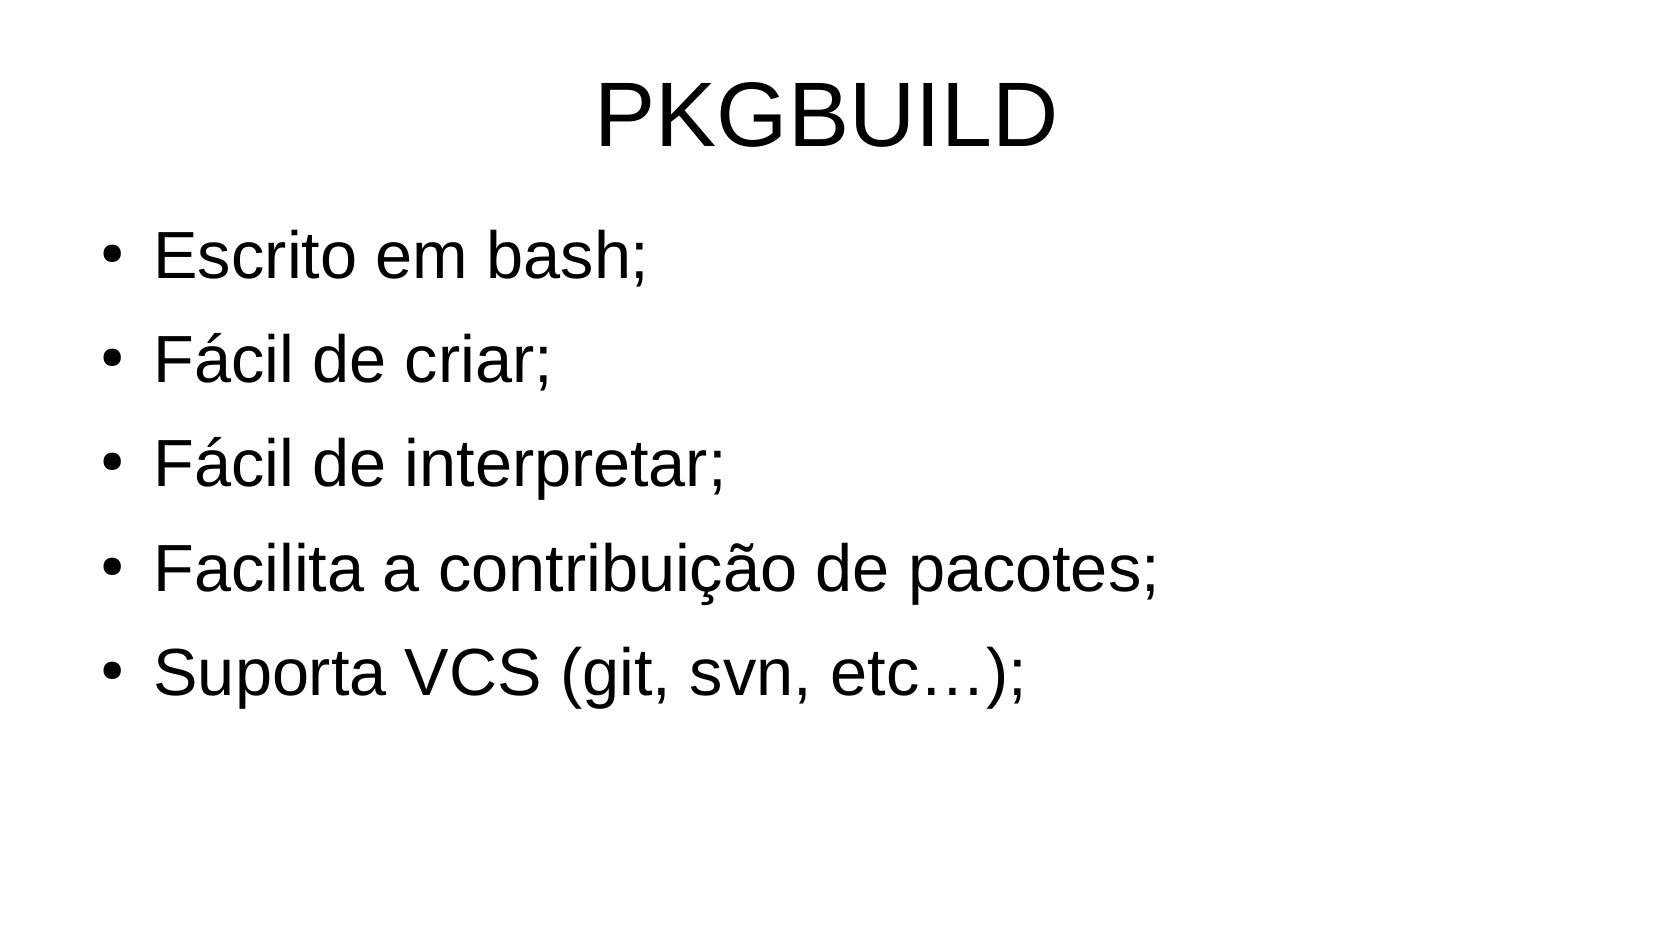

# PKGBUILD
Escrito em bash;
Fácil de criar;
Fácil de interpretar;
Facilita a contribuição de pacotes;
Suporta VCS (git, svn, etc…);